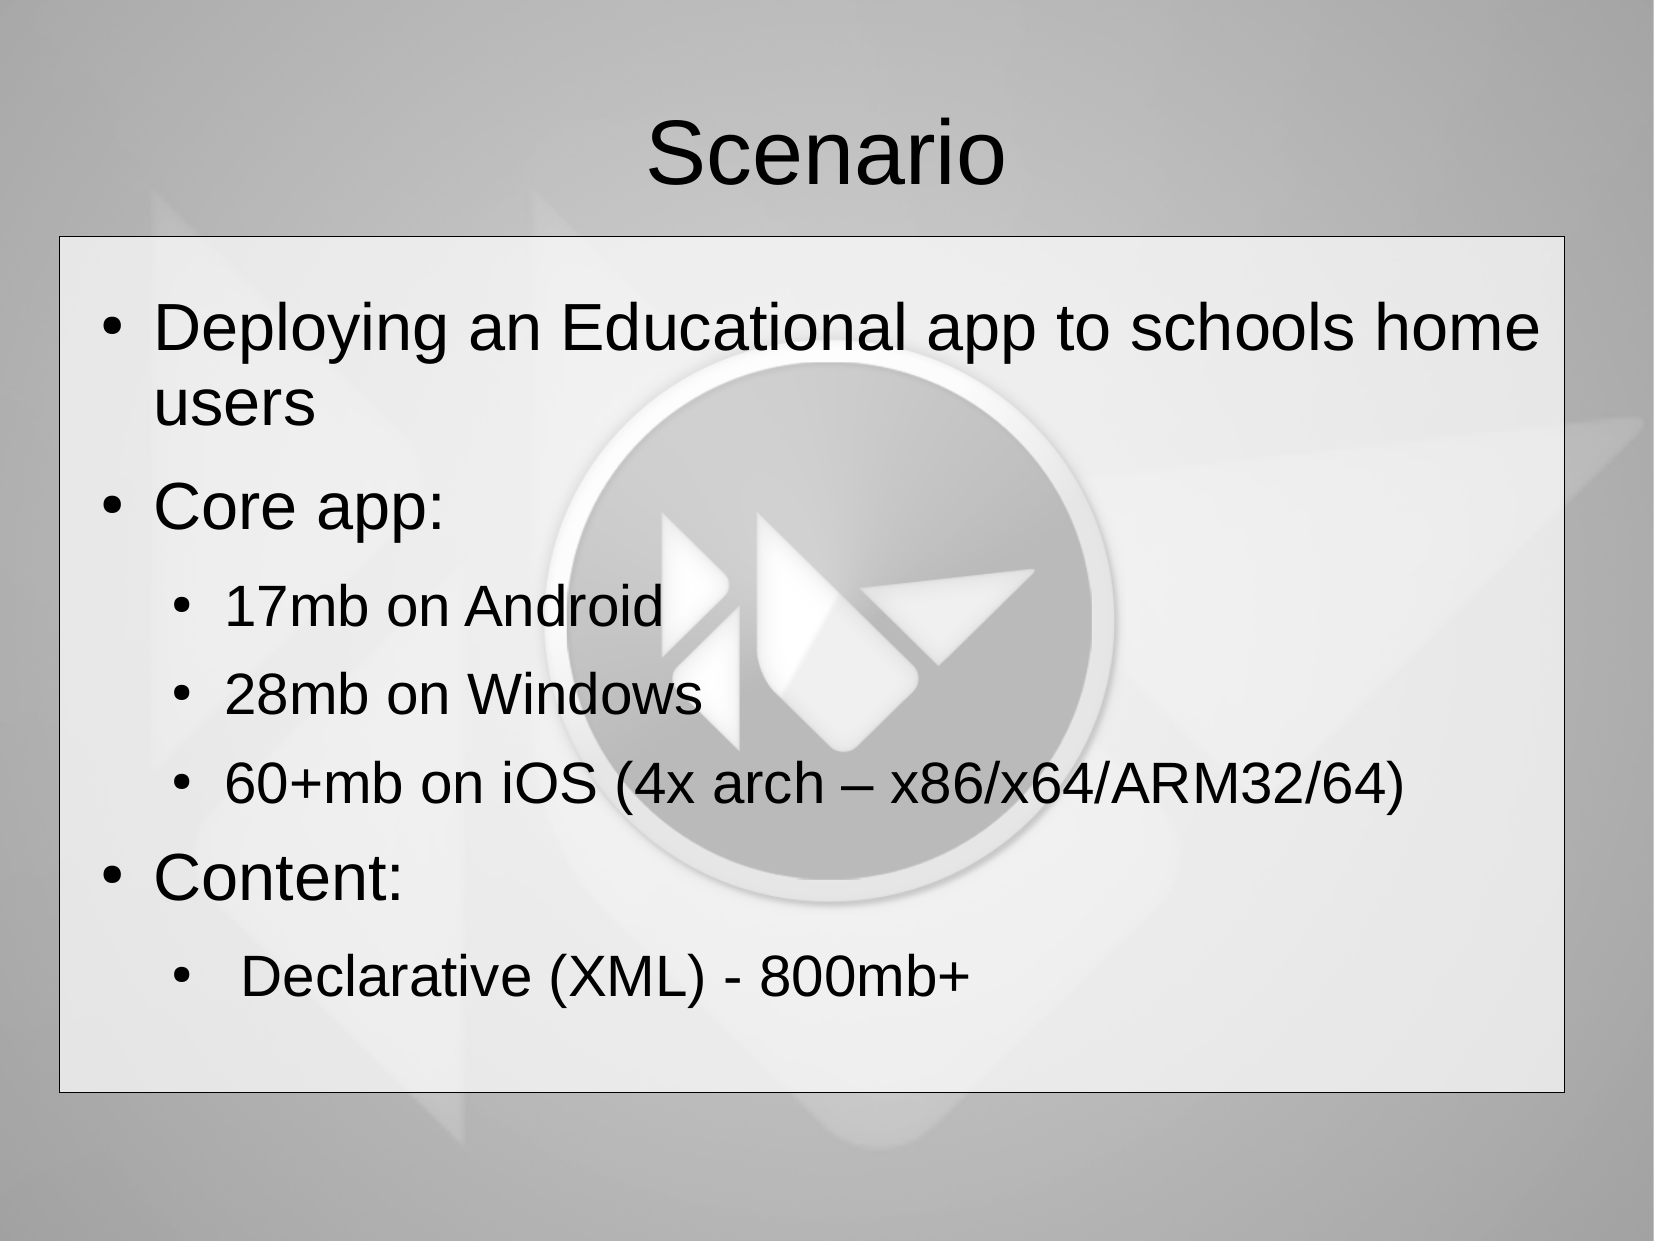

# Scenario
Deploying an Educational app to schools home users
Core app:
17mb on Android
28mb on Windows
60+mb on iOS (4x arch – x86/x64/ARM32/64)
Content:
 Declarative (XML) - 800mb+